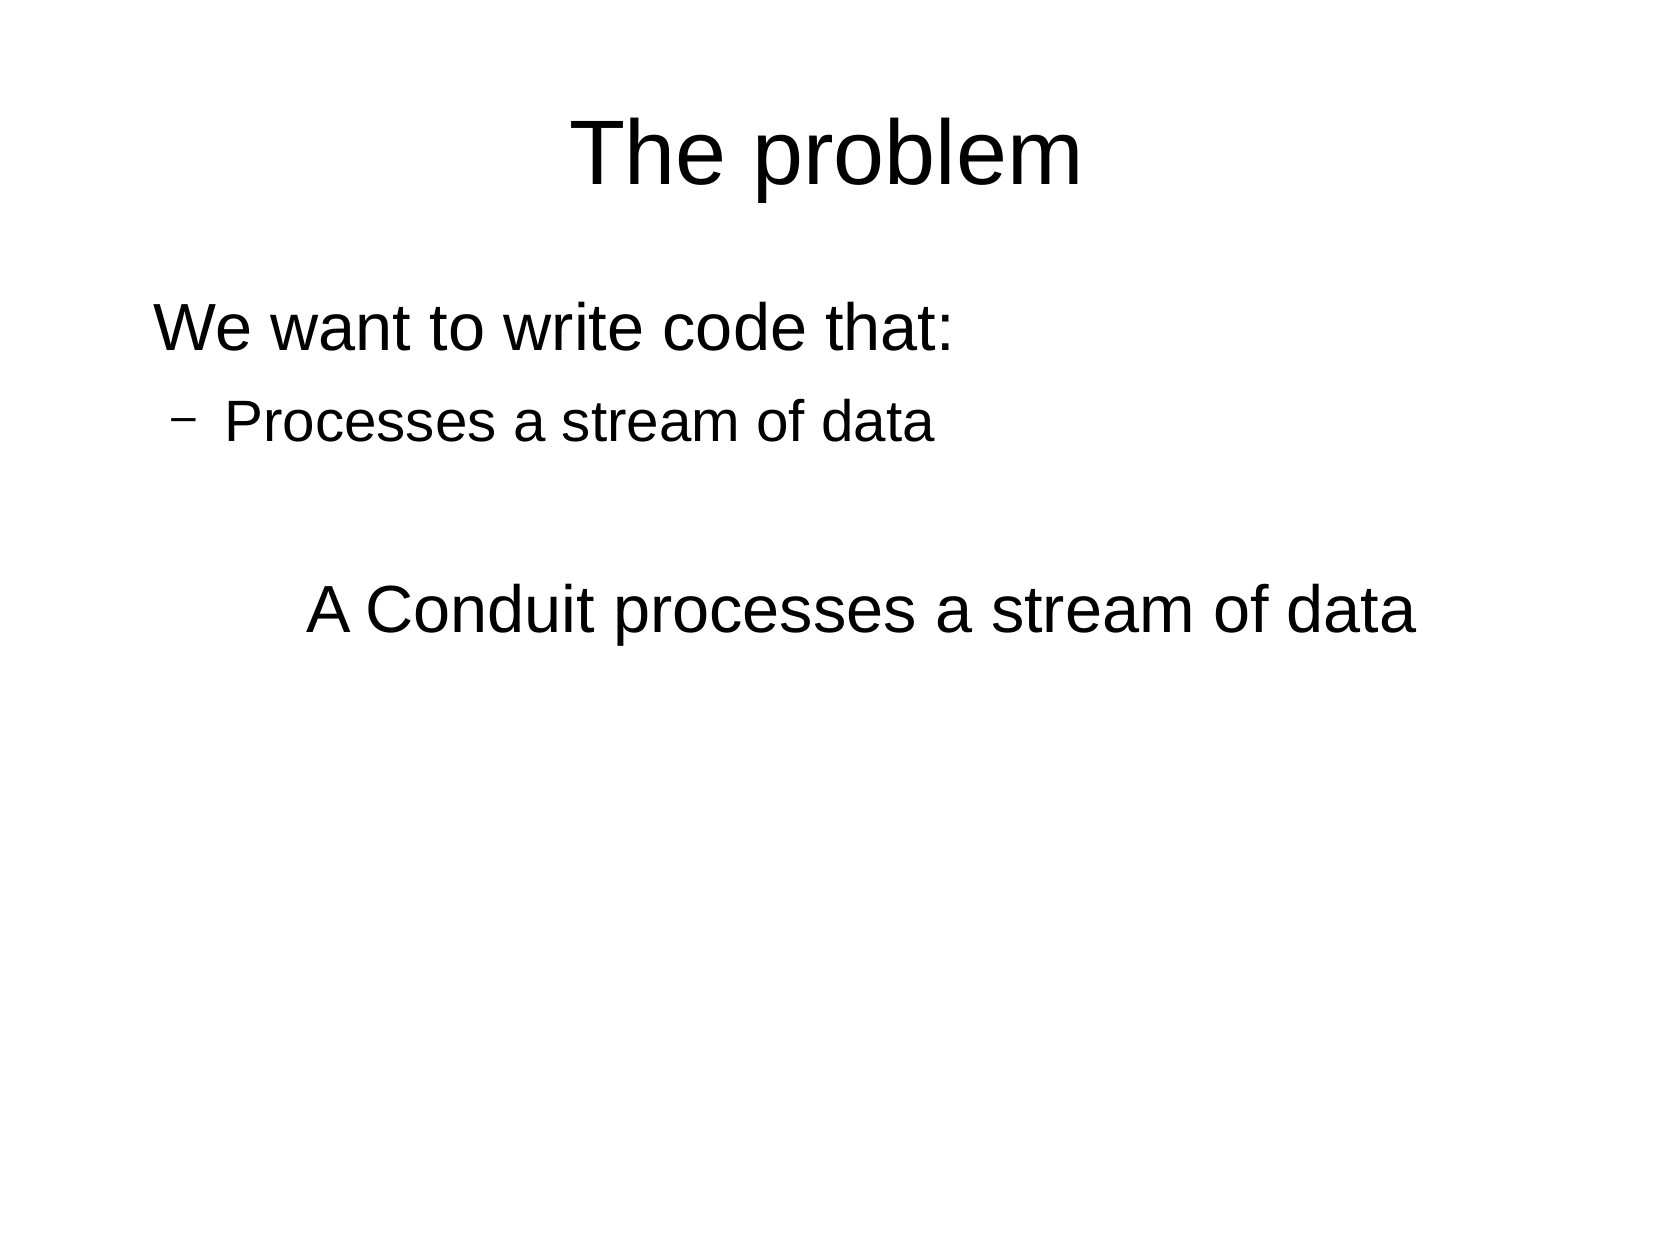

# The problem
We want to write code that:
Processes a stream of data
A Conduit processes a stream of data